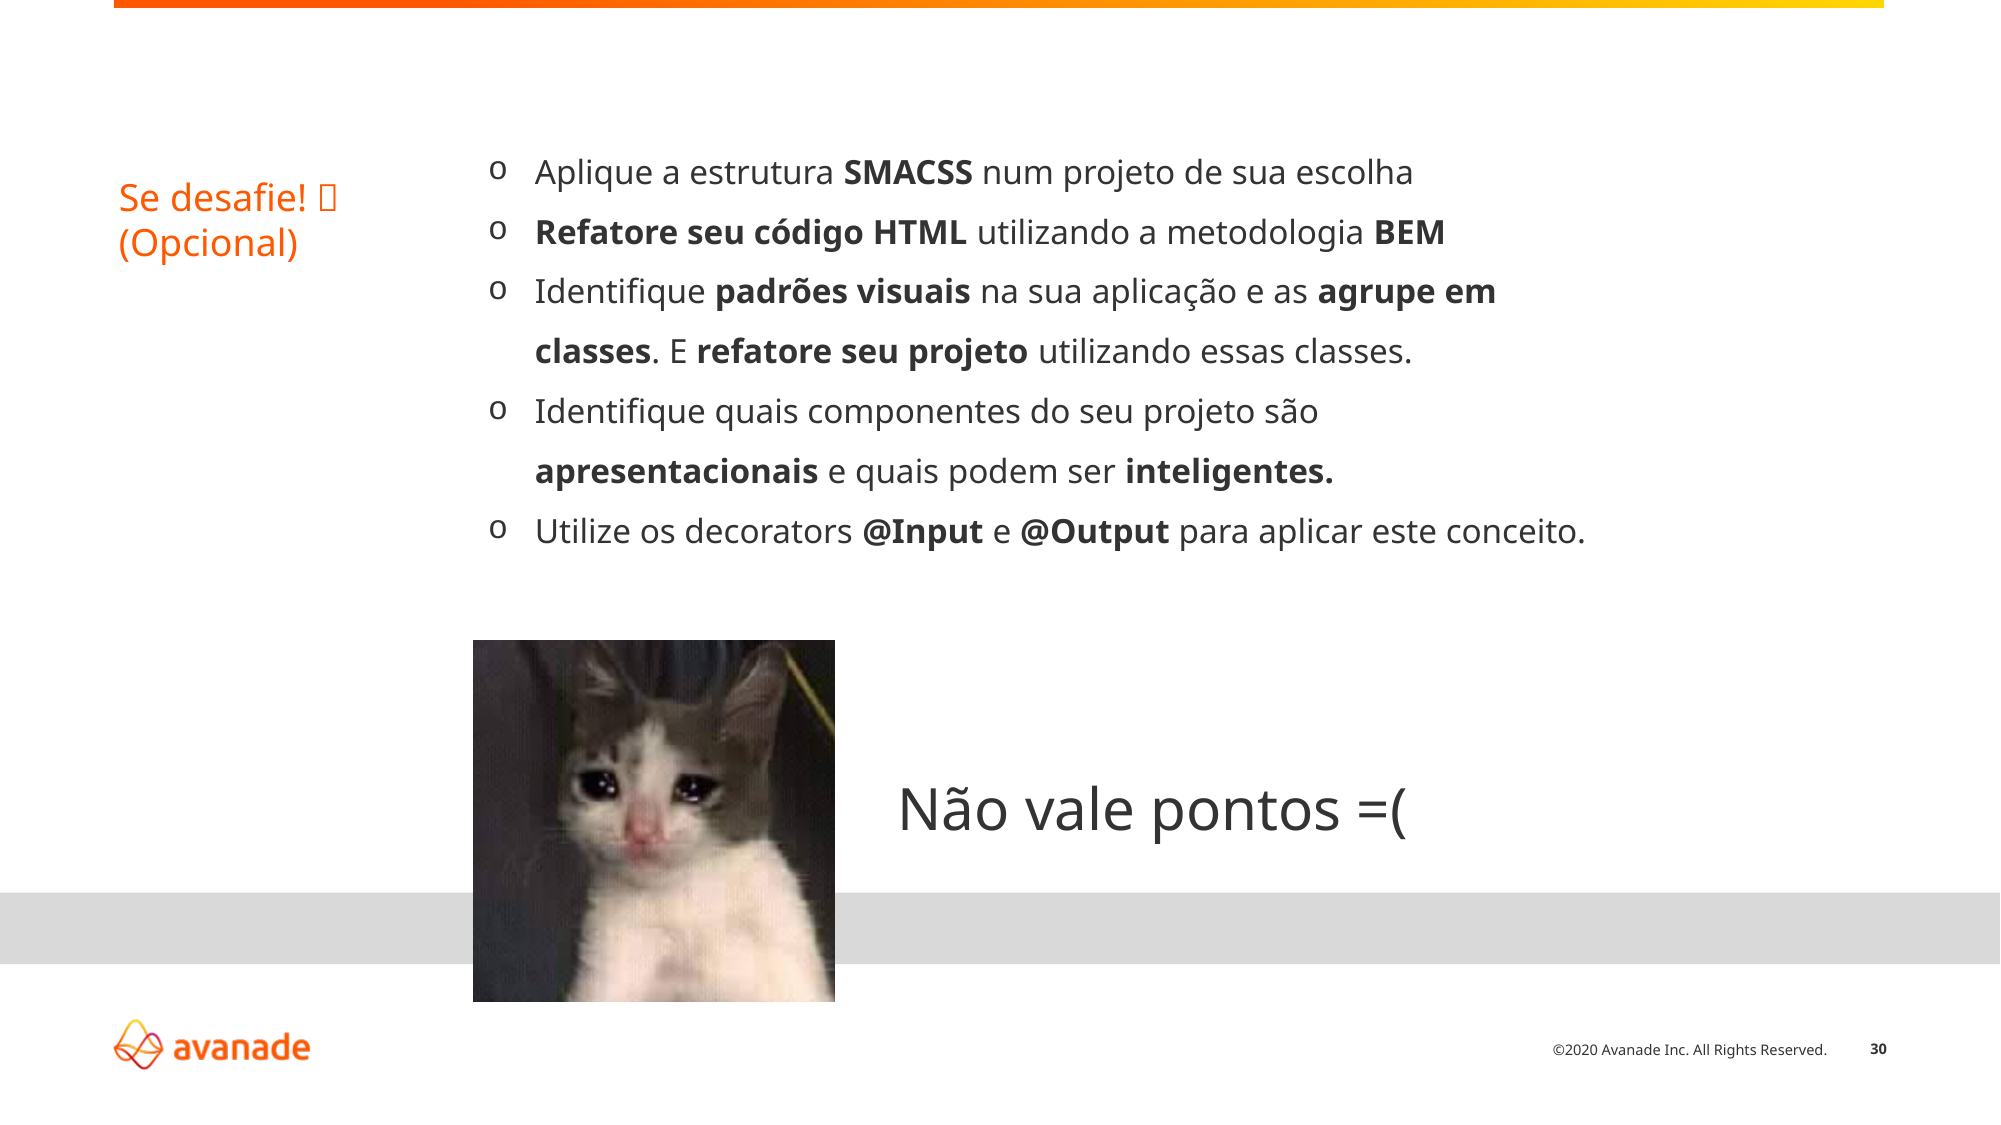

Aplique a estrutura SMACSS num projeto de sua escolha
Refatore seu código HTML utilizando a metodologia BEM
Identifique padrões visuais na sua aplicação e as agrupe em classes. E refatore seu projeto utilizando essas classes.
Identifique quais componentes do seu projeto são apresentacionais e quais podem ser inteligentes.
Utilize os decorators @Input e @Output para aplicar este conceito.
Se desafie! 🎯
(Opcional)
Não vale pontos =(